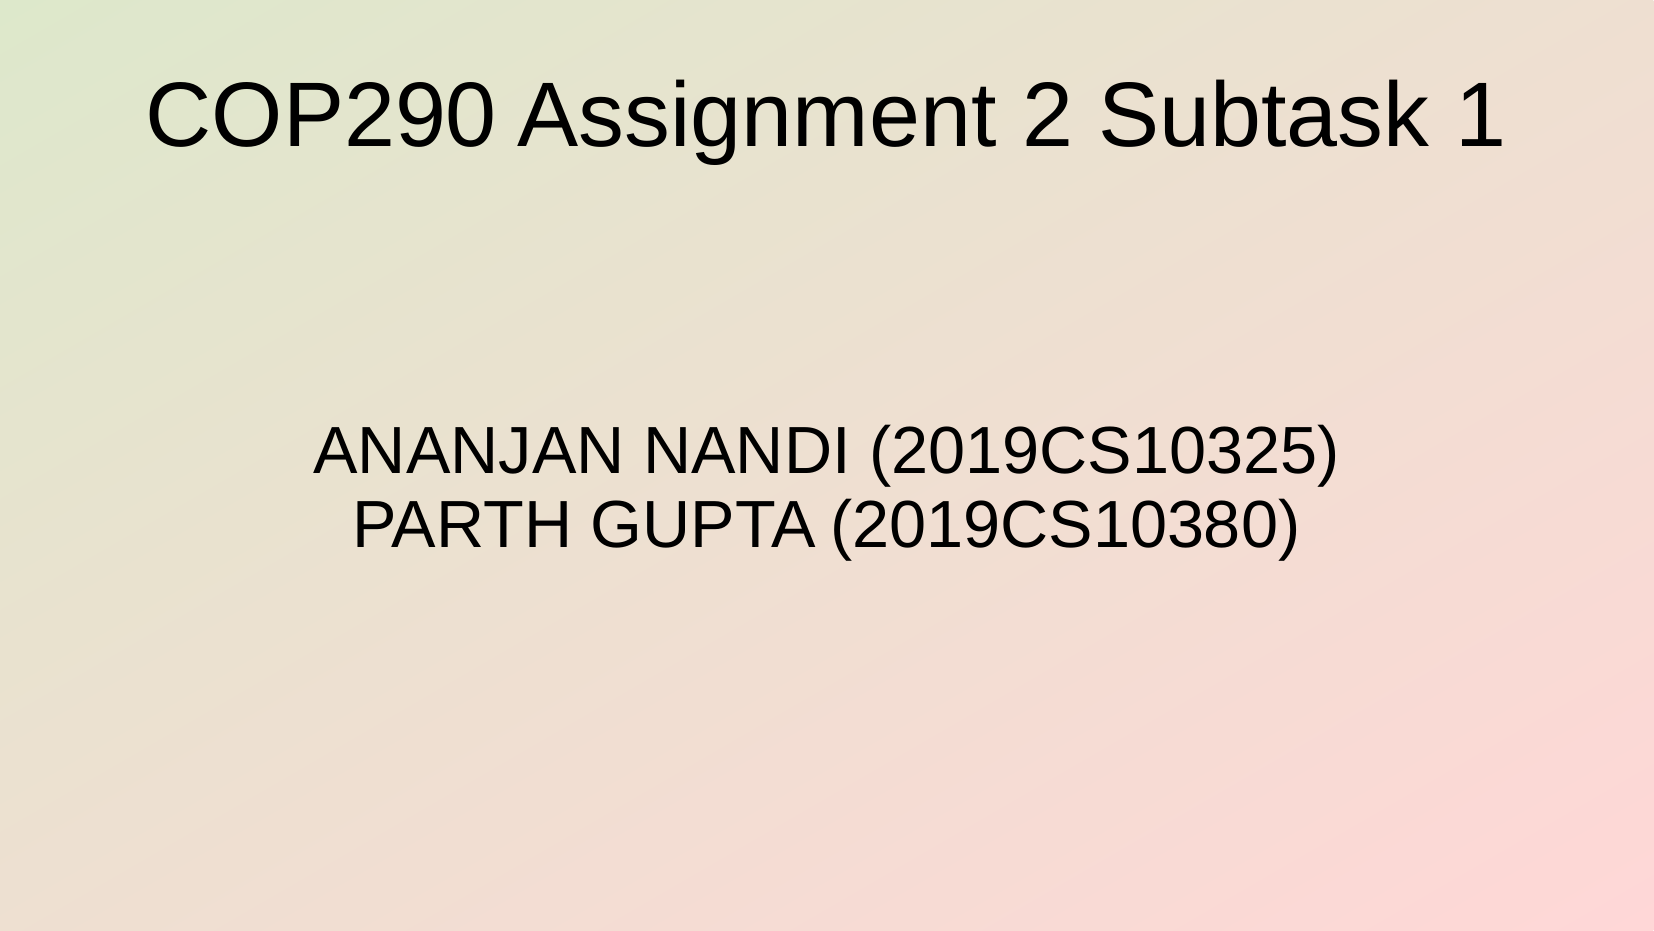

# COP290 Assignment 2 Subtask 1
ANANJAN NANDI (2019CS10325)
PARTH GUPTA (2019CS10380)